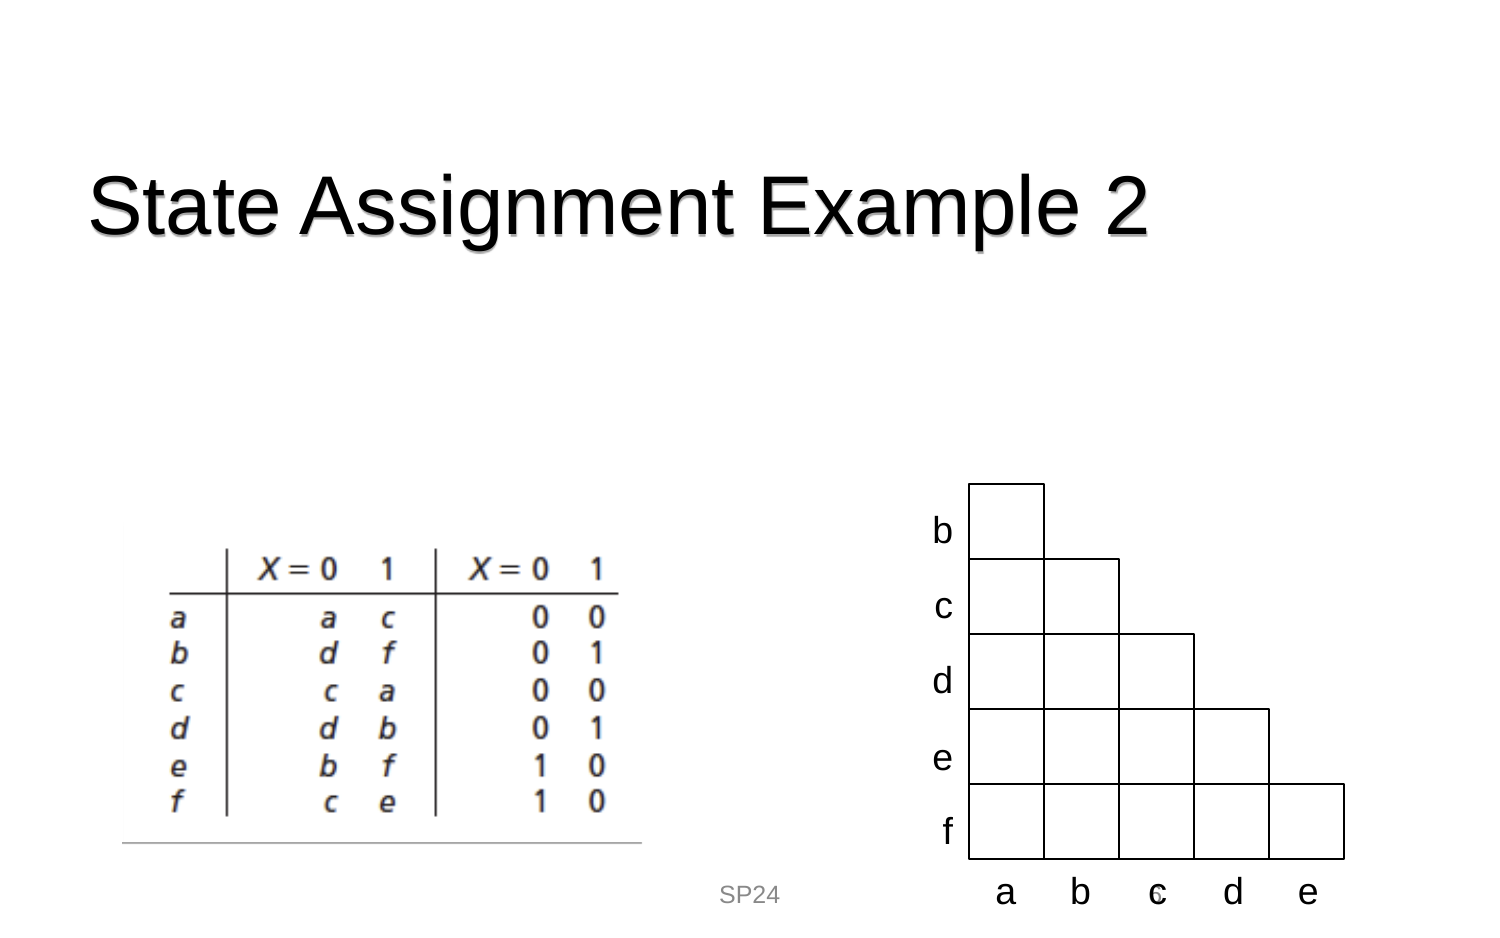

# State Assignment Example 2
b
c
d
e
f
a
d
e
b
c
SP24